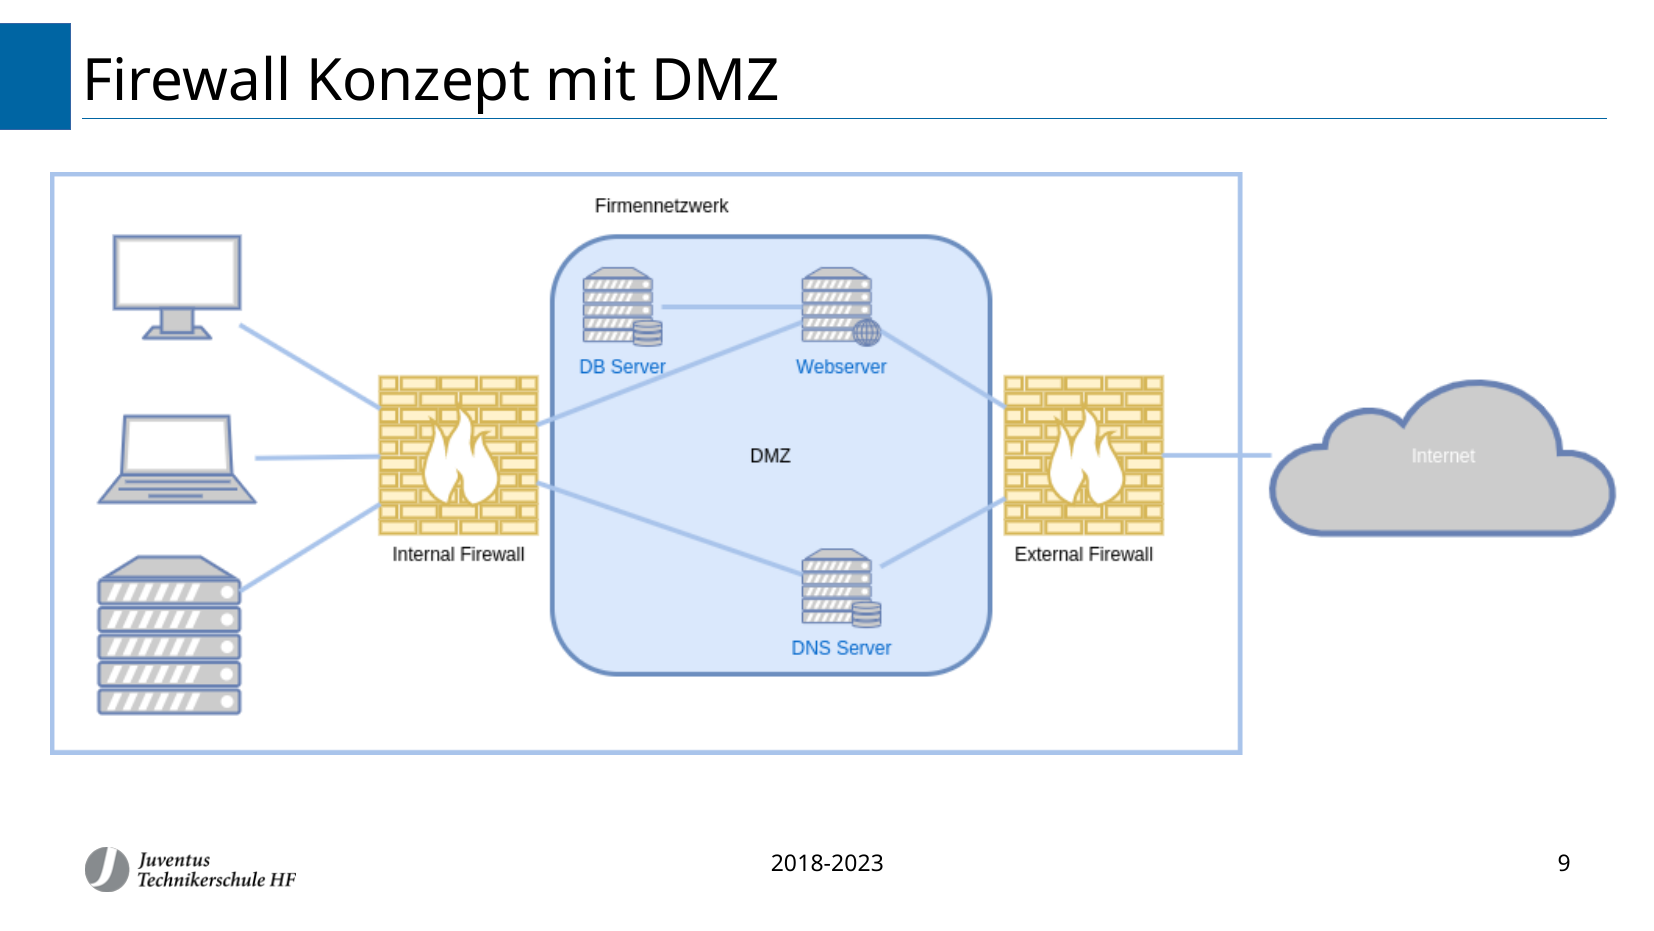

# Firewall Konzept mit DMZ
2018-2023
9